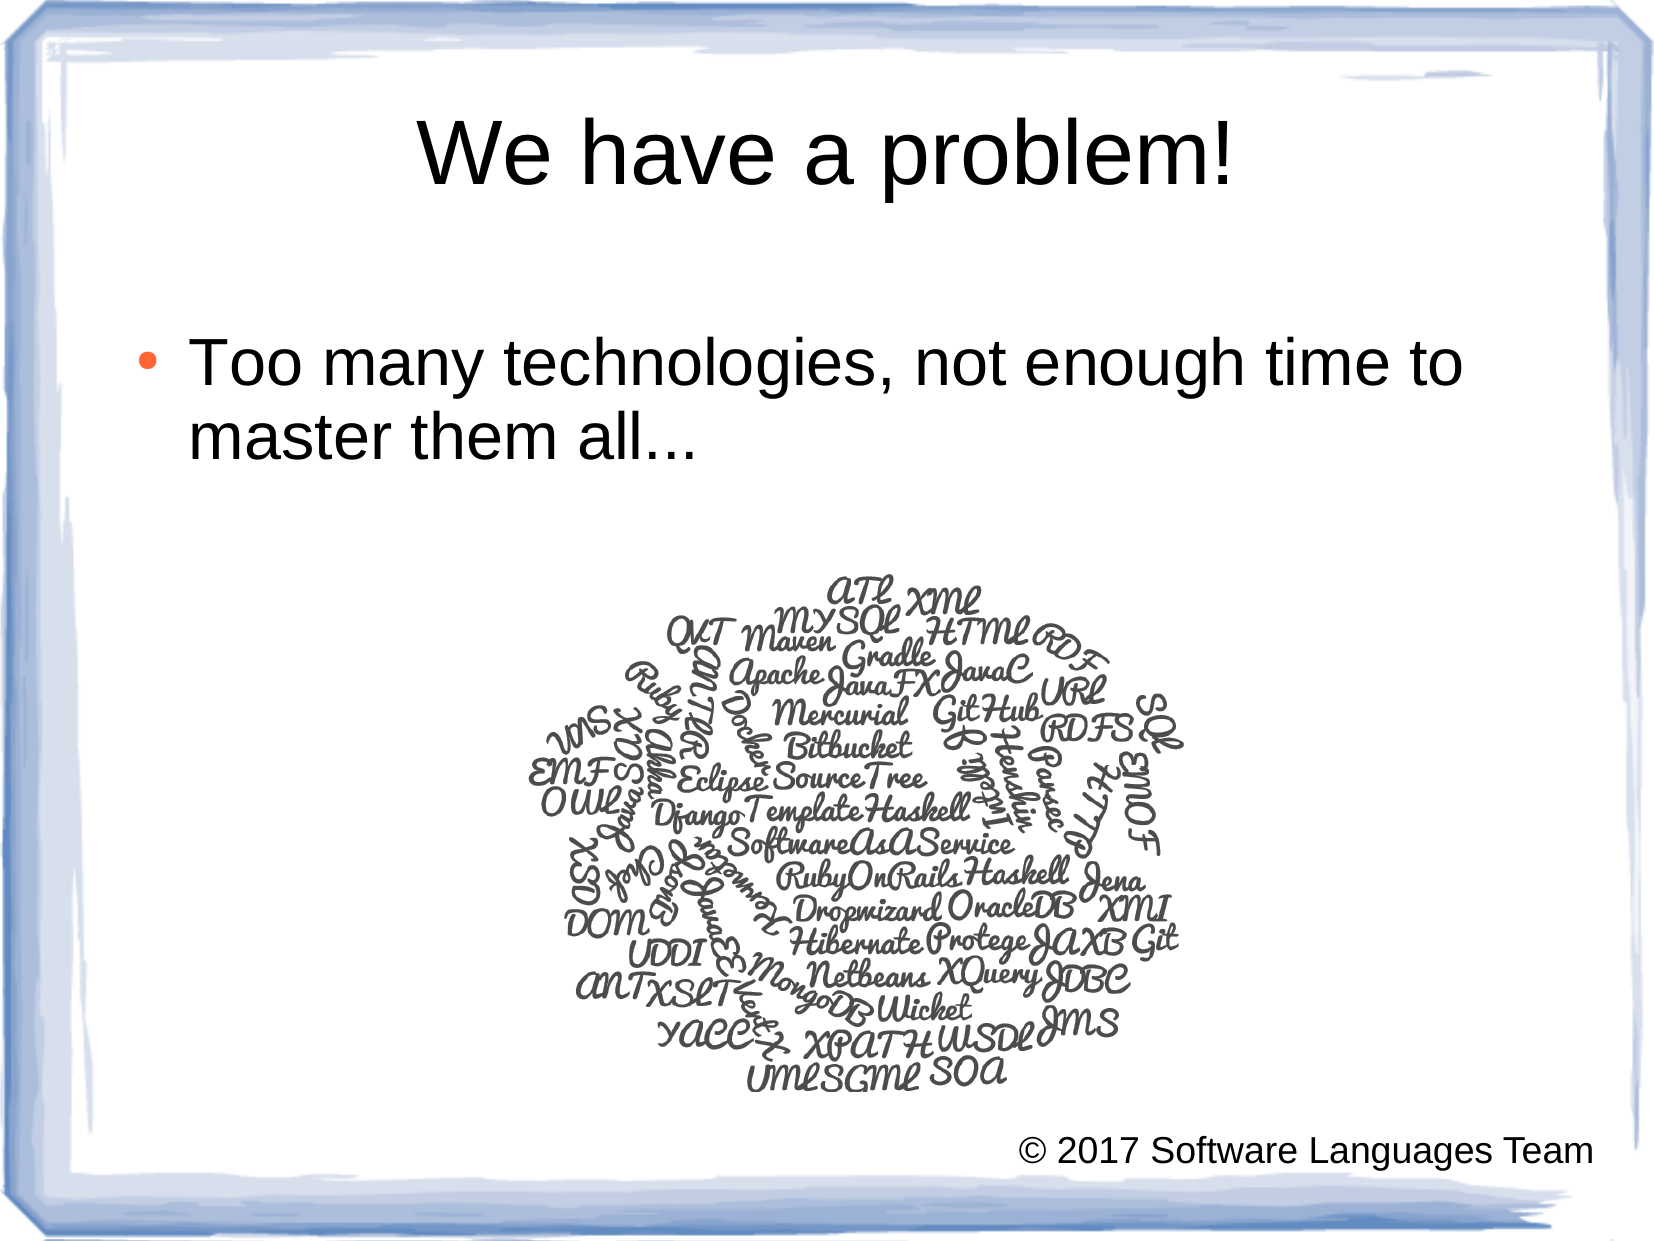

# We have a problem!
Too many technologies, not enough time to master them all...
© 2017 Software Languages Team